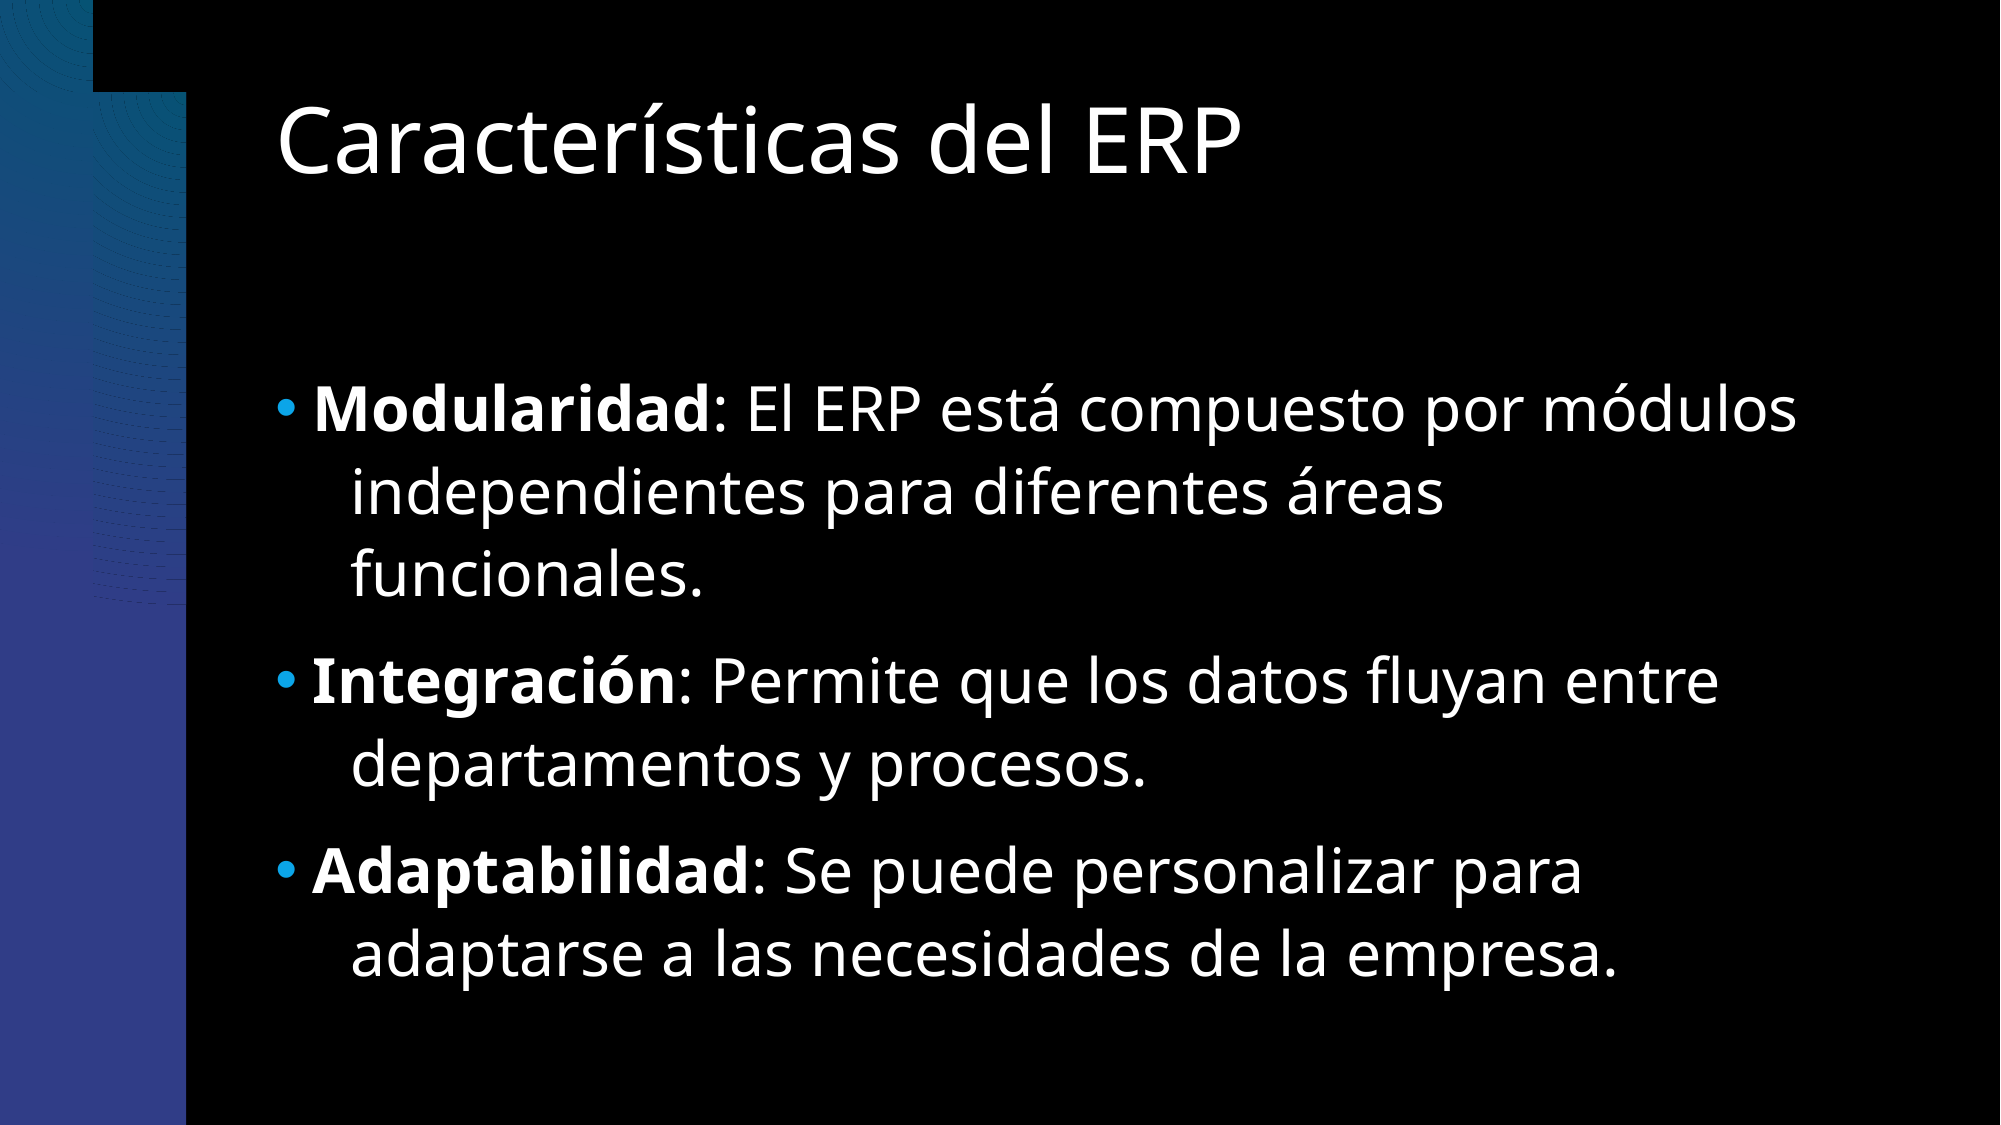

# Características del ERP
Modularidad: El ERP está compuesto por módulos independientes para diferentes áreas funcionales.
Integración: Permite que los datos fluyan entre departamentos y procesos.
Adaptabilidad: Se puede personalizar para adaptarse a las necesidades de la empresa.